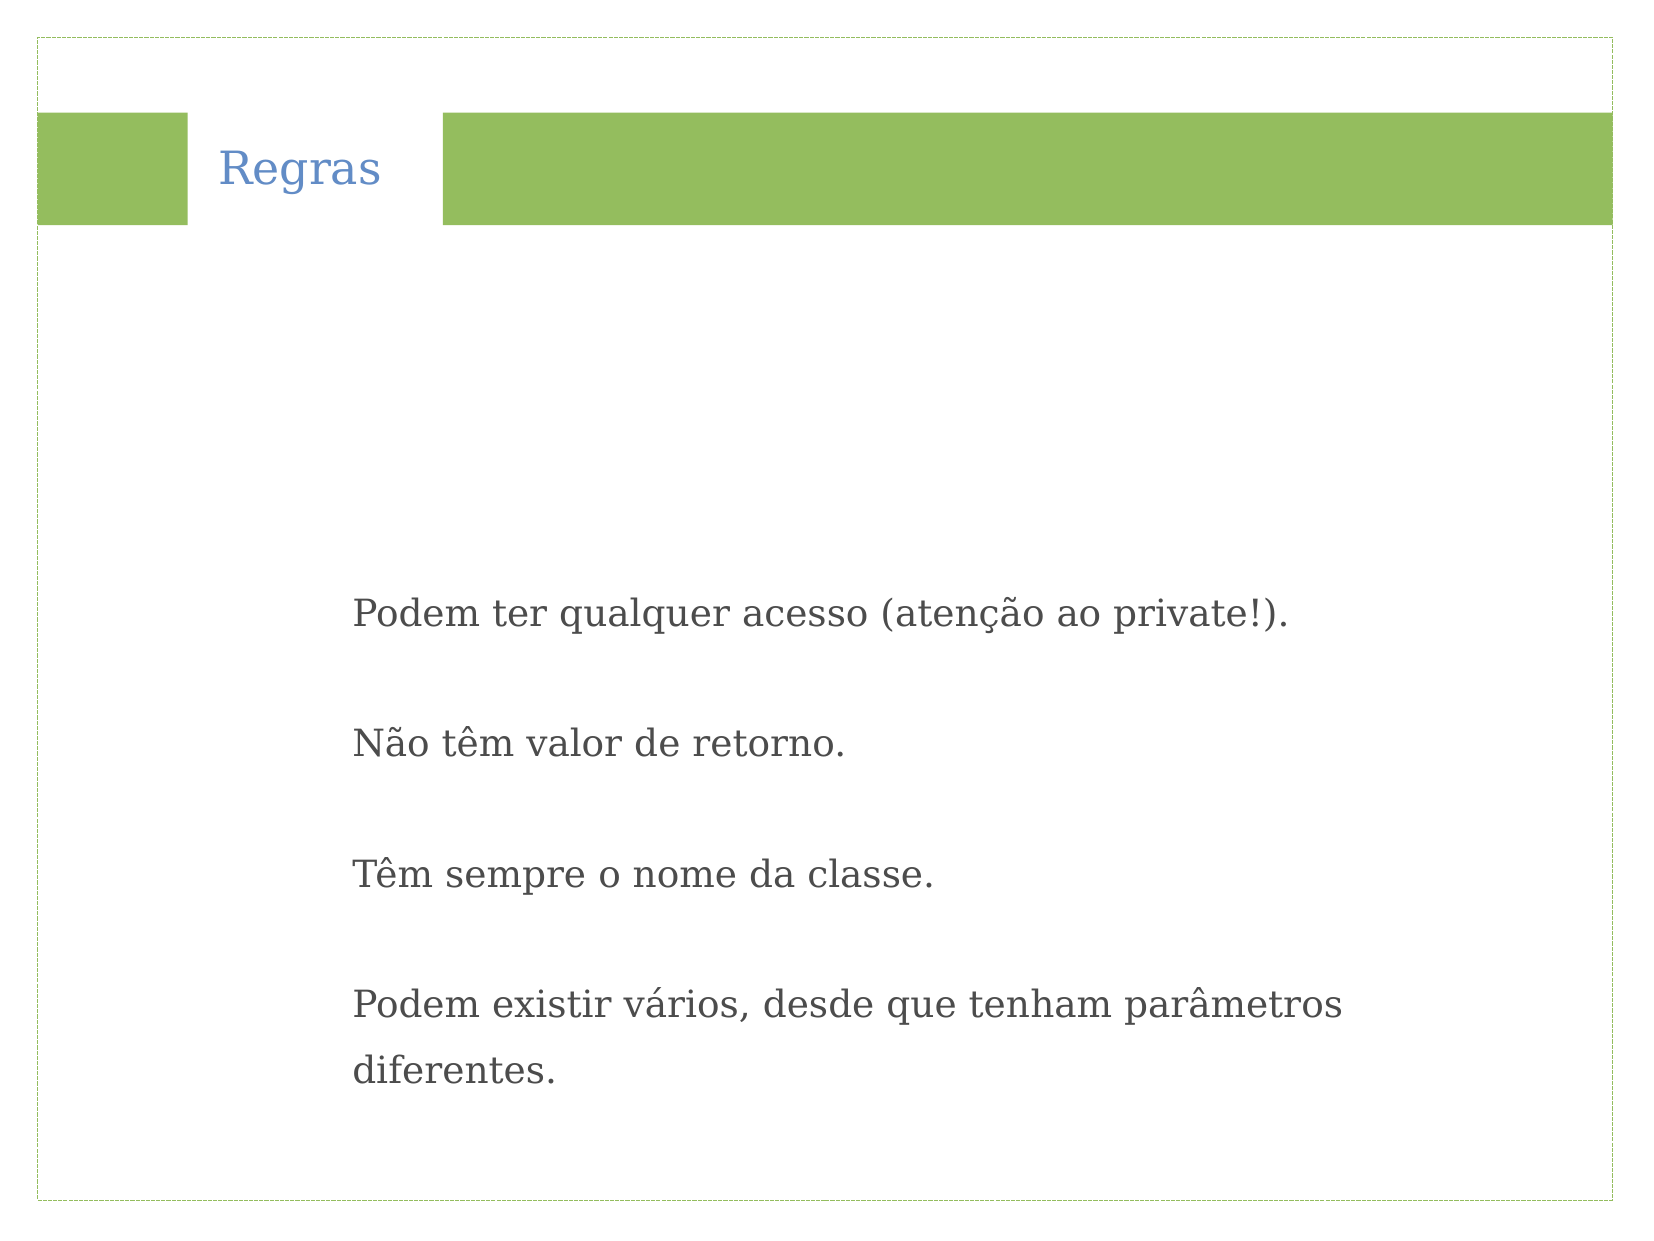

Regras
Podem ter qualquer acesso (atenção ao private!).
Não têm valor de retorno.
Têm sempre o nome da classe.
Podem existir vários, desde que tenham parâmetros diferentes.